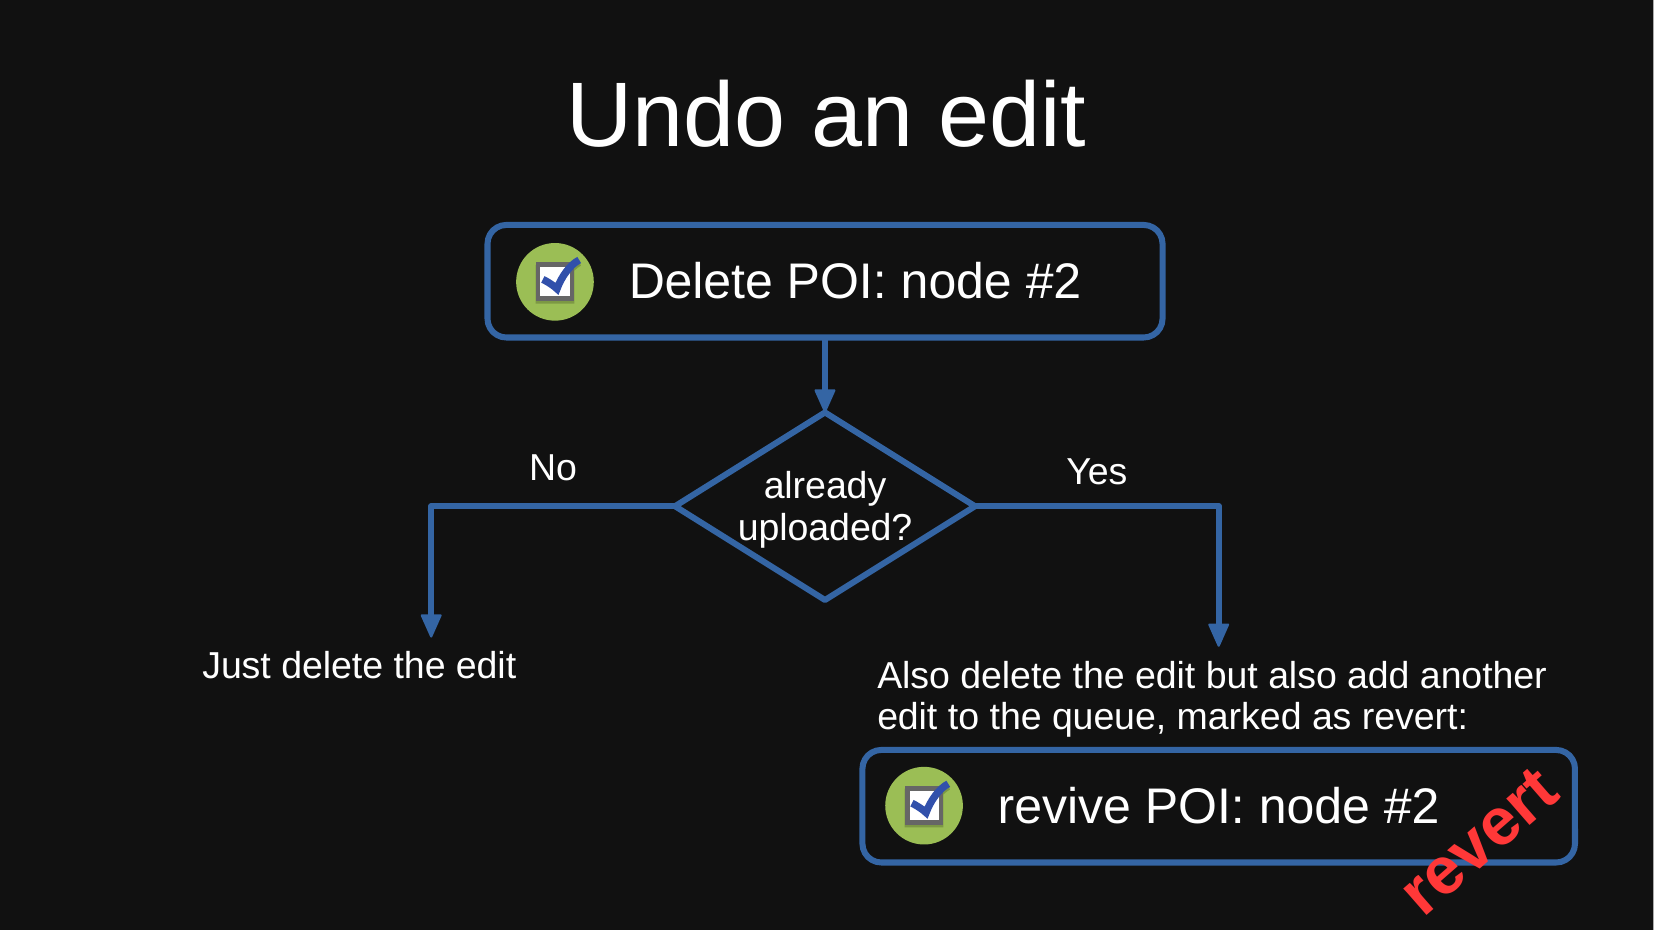

# Undo an edit
Delete POI: node #2
already
uploaded?
Just delete the edit
Also delete the edit but also add another edit to the queue, marked as revert:
revive POI: node #2
revert